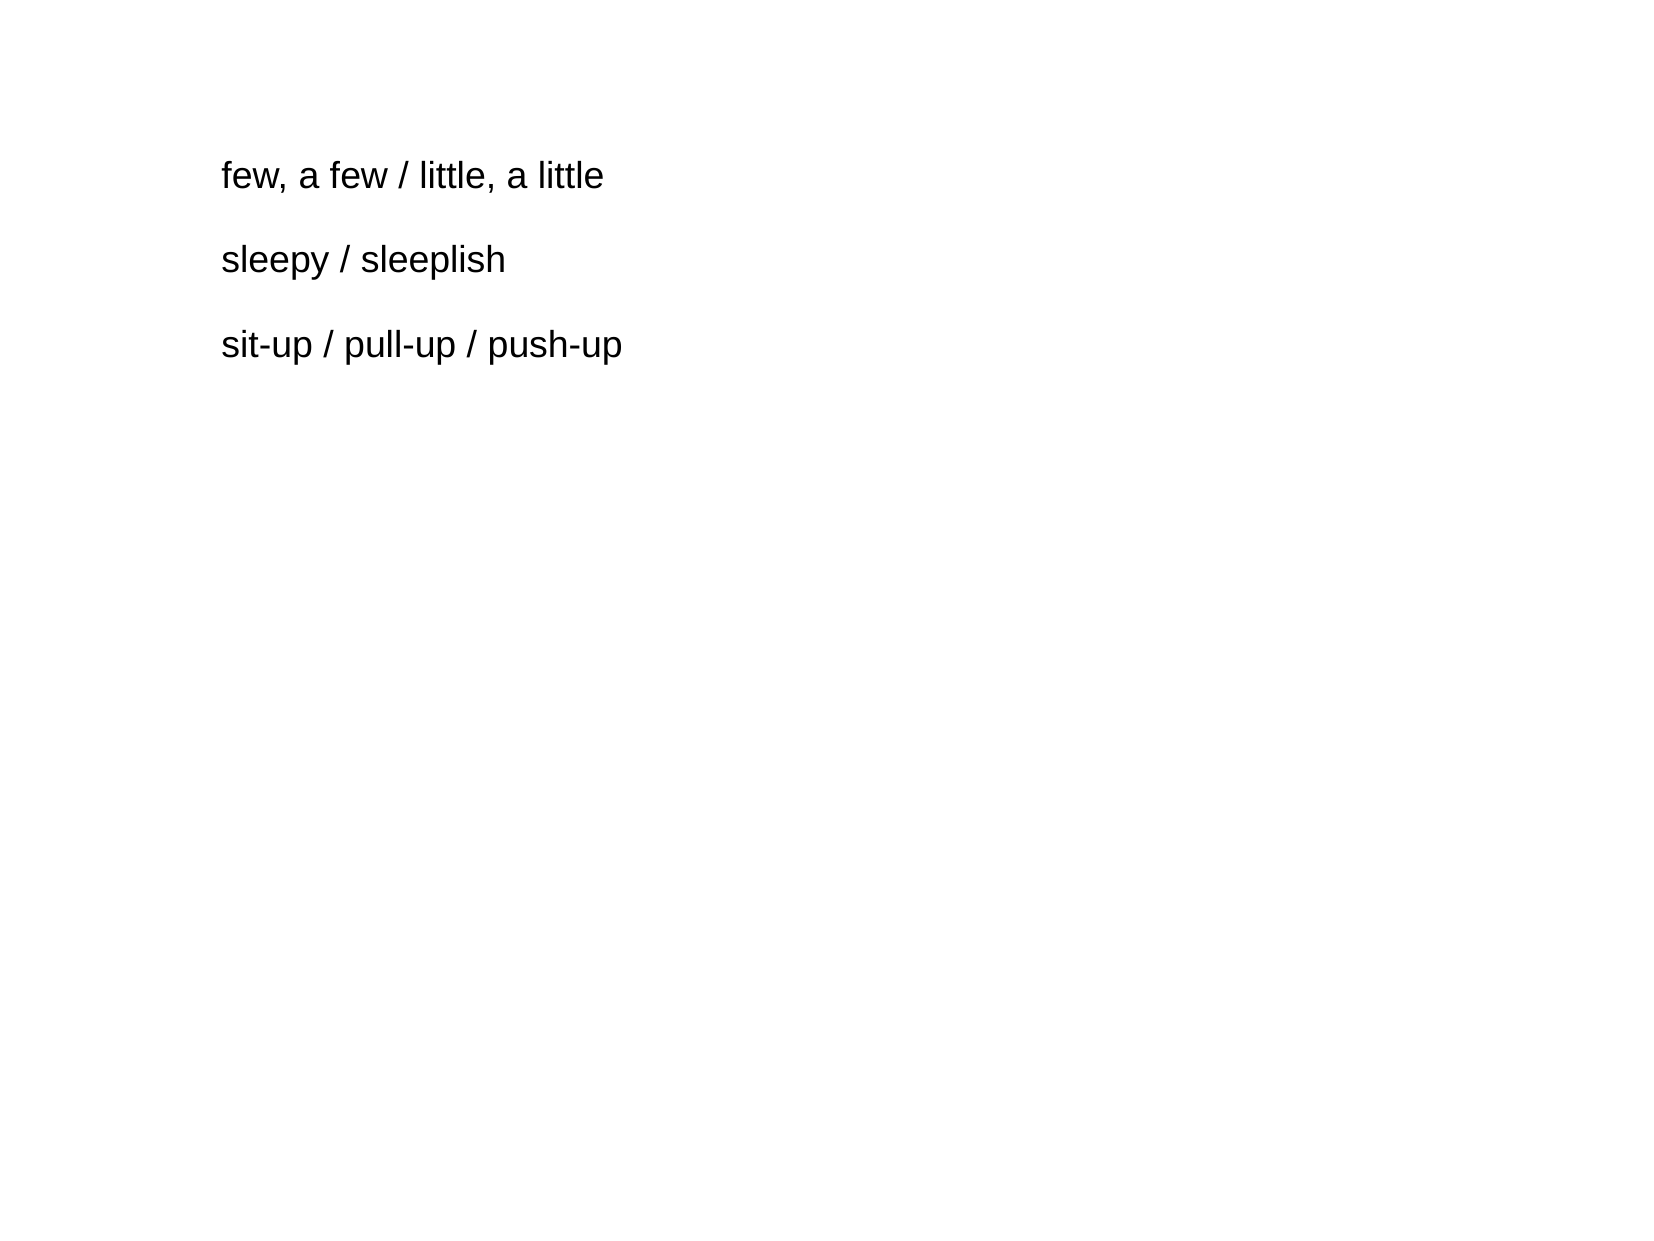

few, a few / little, a little
sleepy / sleeplish
sit-up / pull-up / push-up